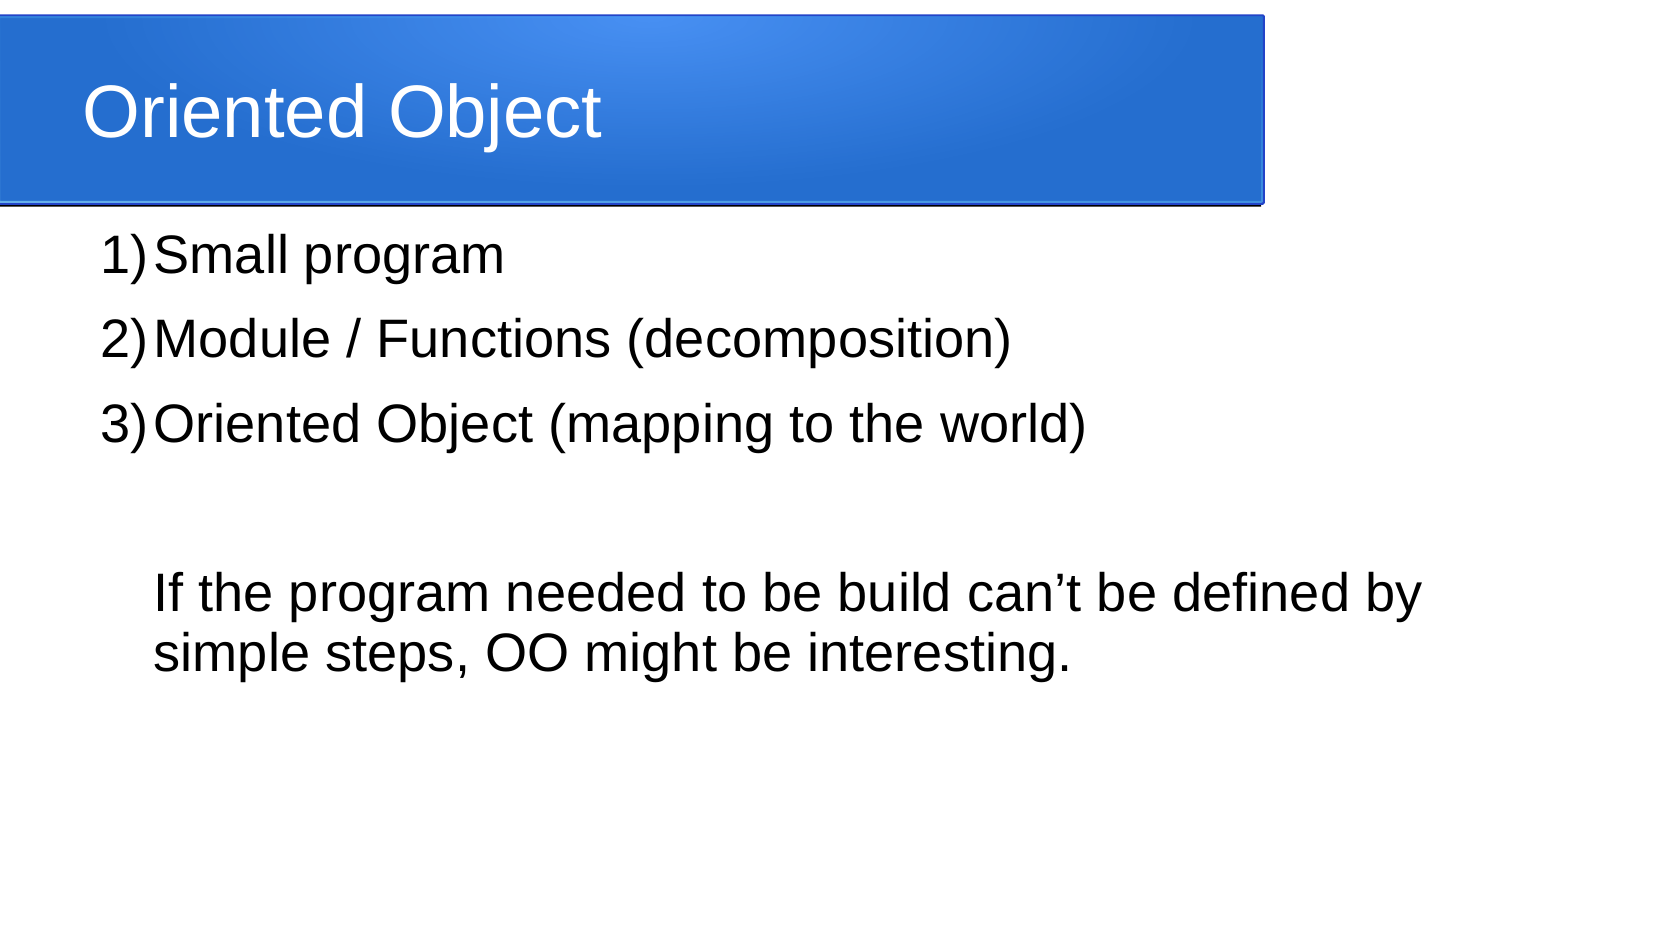

# Oriented Object
Small program
Module / Functions (decomposition)
Oriented Object (mapping to the world)
If the program needed to be build can’t be defined by simple steps, OO might be interesting.